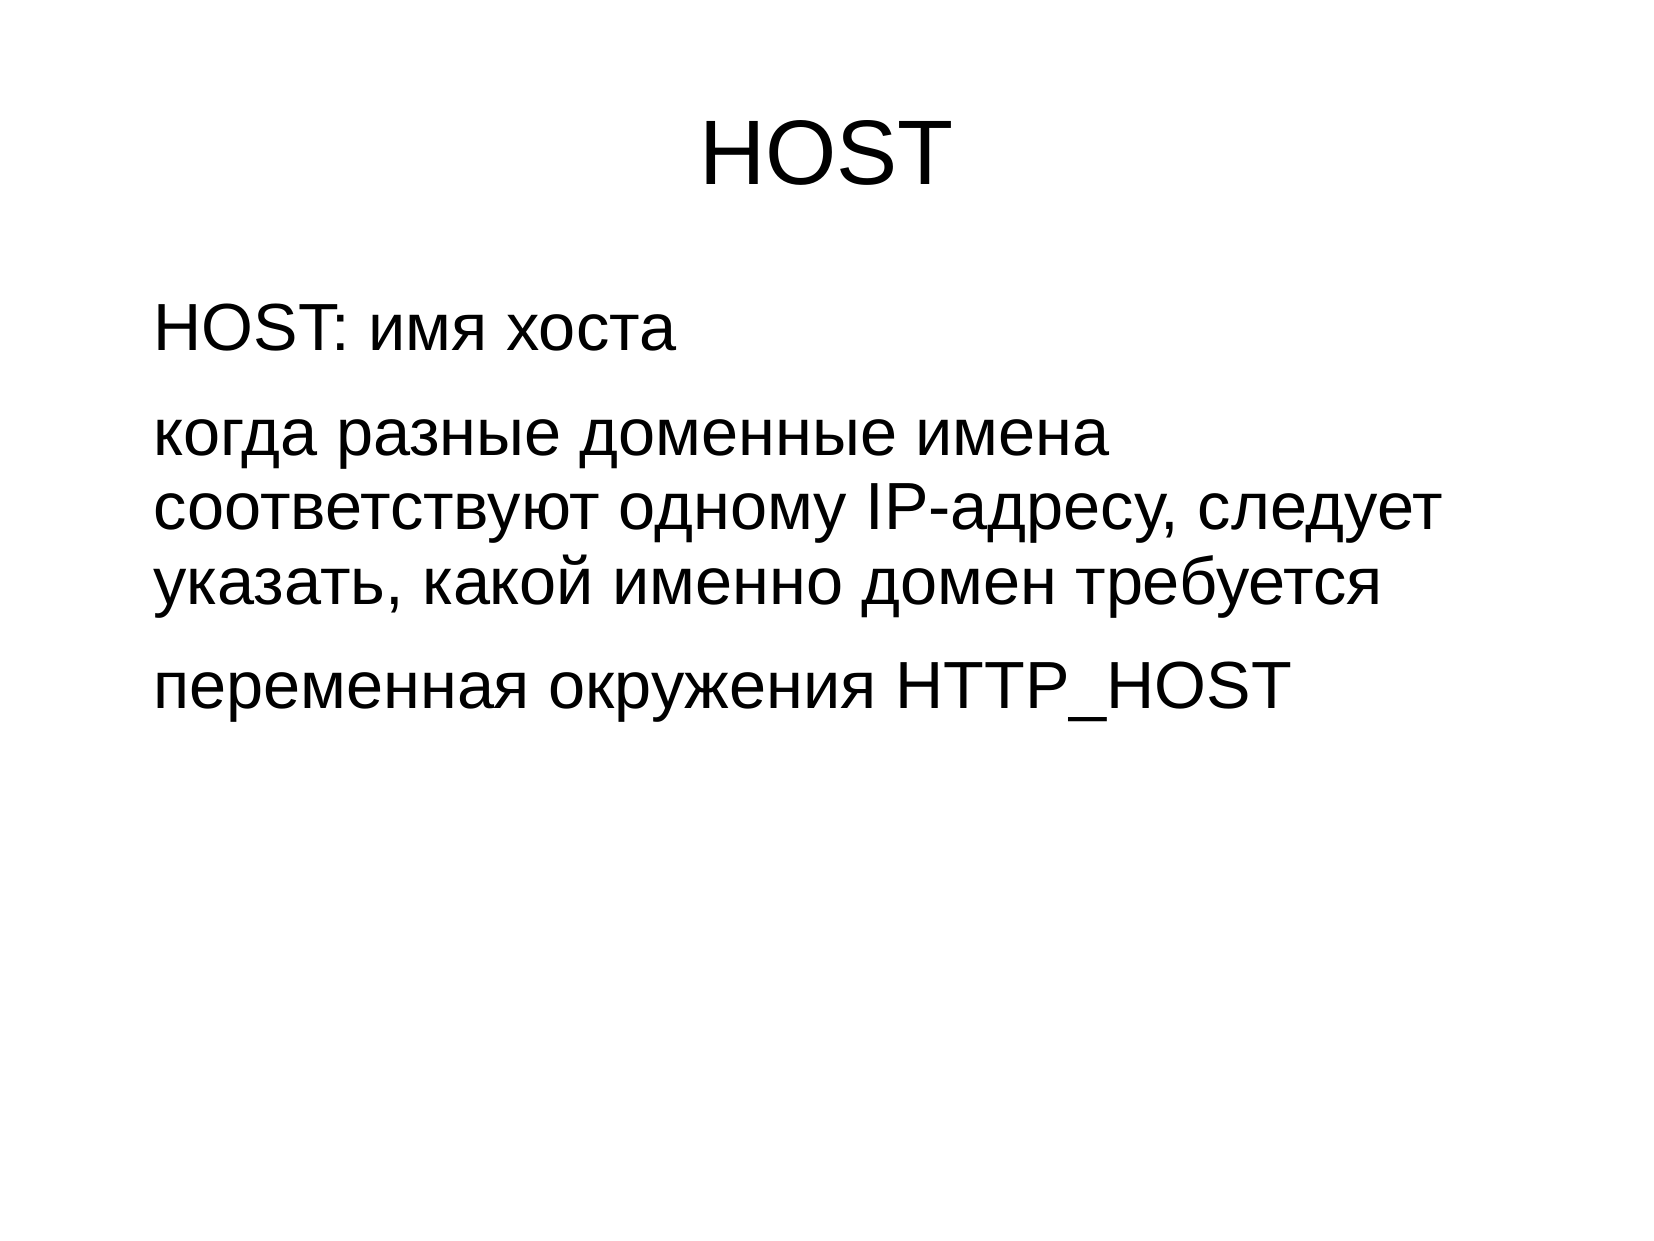

# HOST
HOST: имя хоста
когда разные доменные имена соответствуют одному IP-адресу, следует указать, какой именно домен требуется
переменная окружения HTTP_HOST